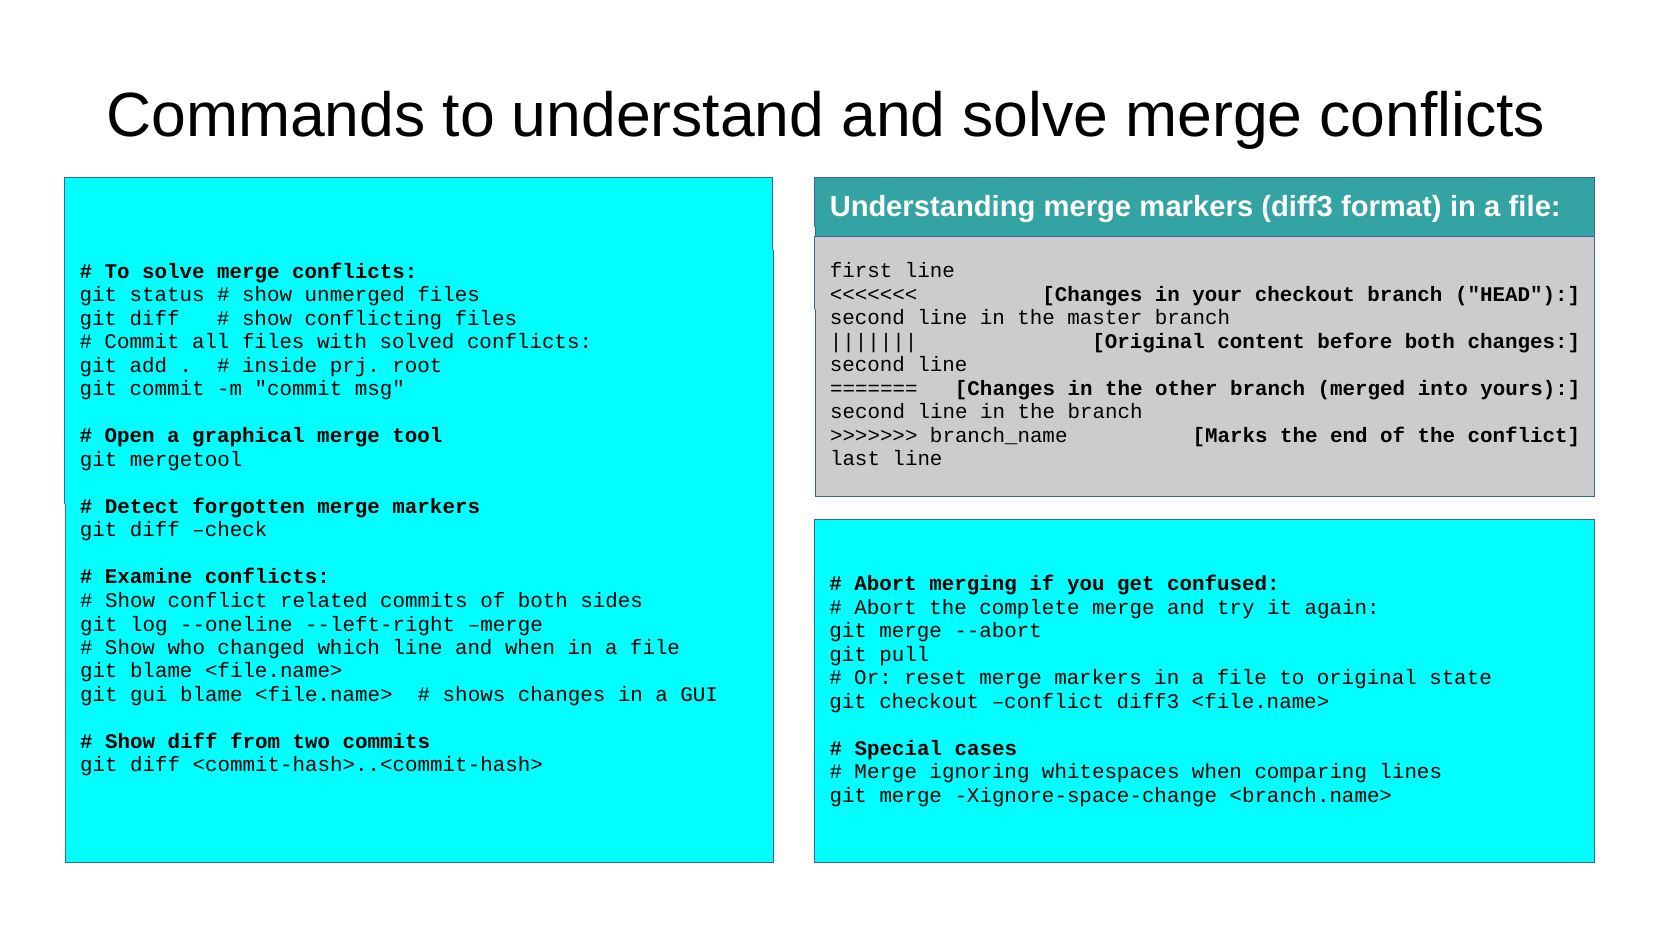

# Commands to understand and solve merge conflicts
# To solve merge conflicts:
git status # show unmerged files
git diff # show conflicting files
# Commit all files with solved conflicts:
git add . # inside prj. root
git commit -m "commit msg"
# Open a graphical merge tool
git mergetool
# Detect forgotten merge markers
git diff –check
# Examine conflicts:
# Show conflict related commits of both sides
git log --oneline --left-right –merge
# Show who changed which line and when in a file
git blame <file.name>
git gui blame <file.name> # shows changes in a GUI
# Show diff from two commits
git diff <commit-hash>..<commit-hash>
Understanding merge markers (diff3 format) in a file:
first line
<<<<<<< [Changes in your checkout branch ("HEAD"):]
second line in the master branch
||||||| [Original content before both changes:]
second line
======= [Changes in the other branch (merged into yours):]
second line in the branch
>>>>>>> branch_name [Marks the end of the conflict]
last line
# Abort merging if you get confused:
# Abort the complete merge and try it again:
git merge --abort
git pull
# Or: reset merge markers in a file to original state
git checkout –conflict diff3 <file.name>
# Special cases
# Merge ignoring whitespaces when comparing lines
git merge -Xignore-space-change <branch.name>